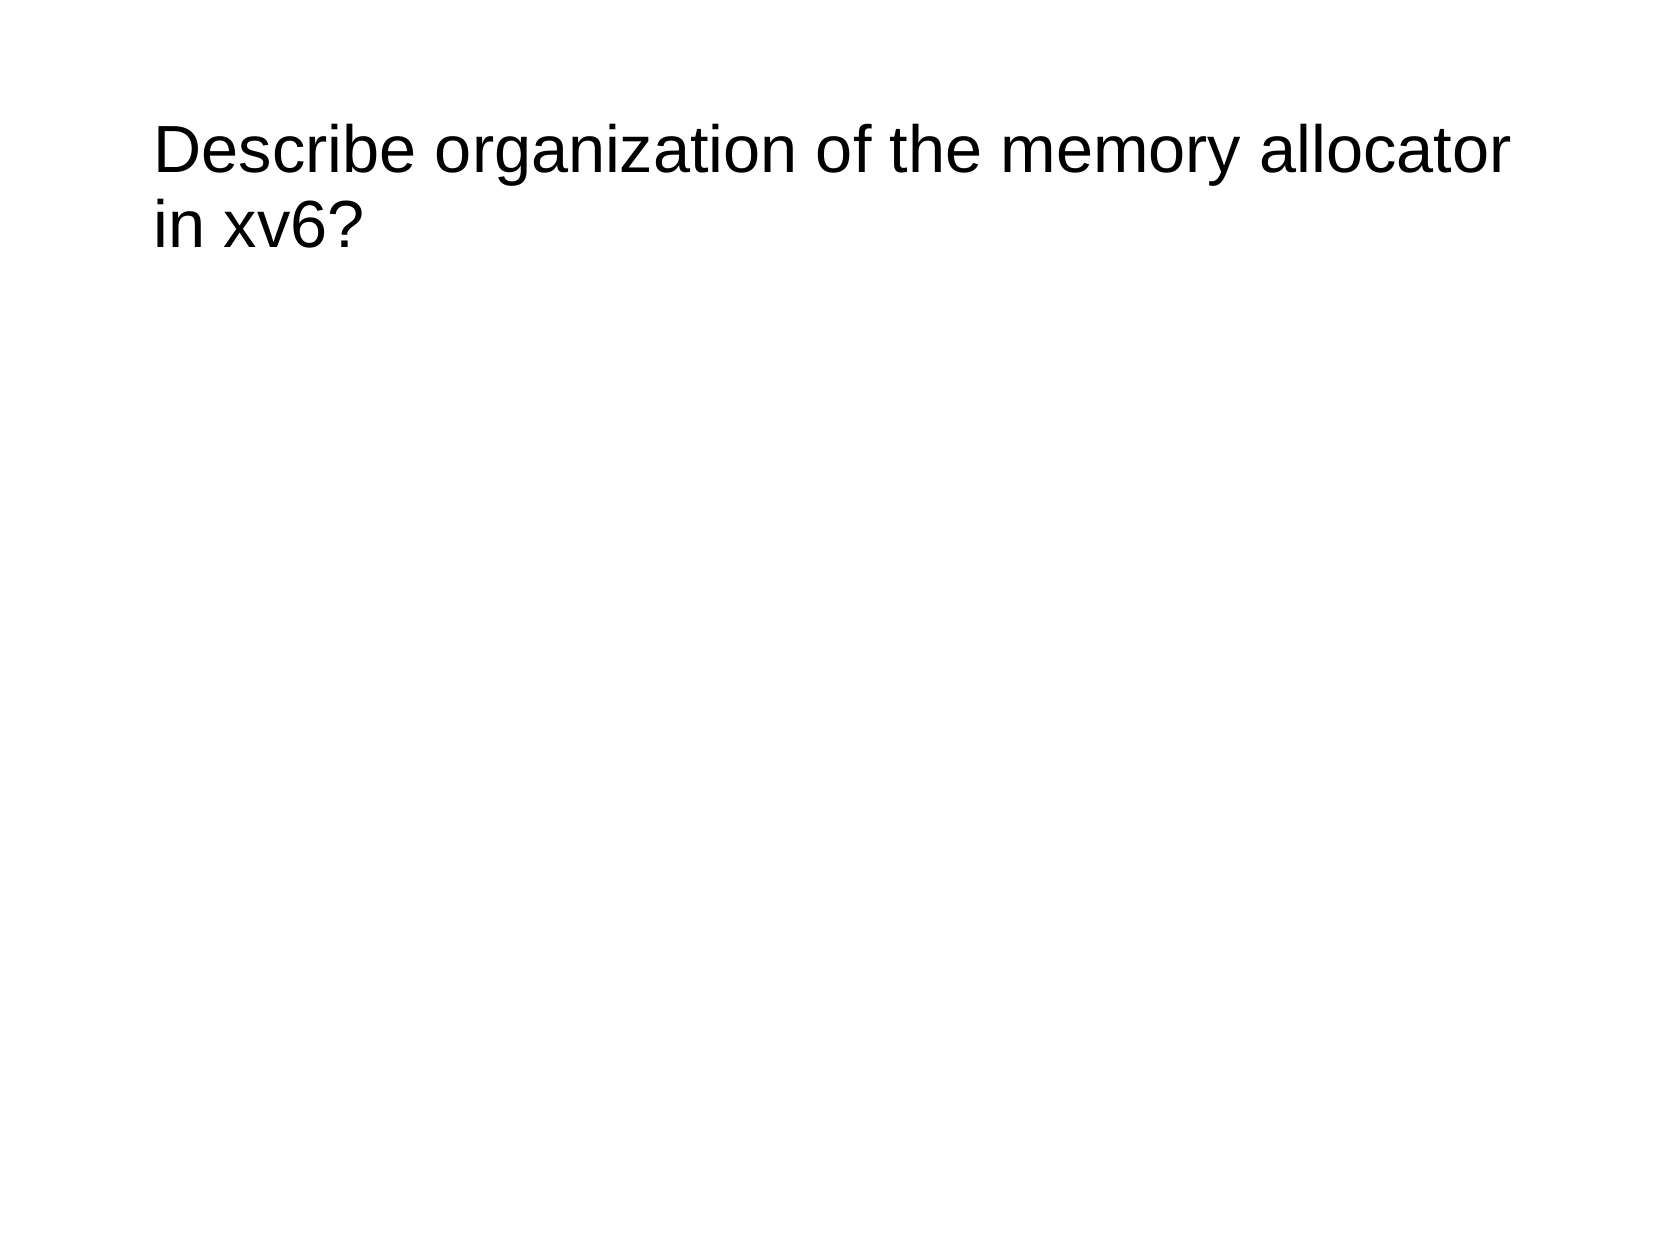

# Describe organization of the memory allocator in xv6?